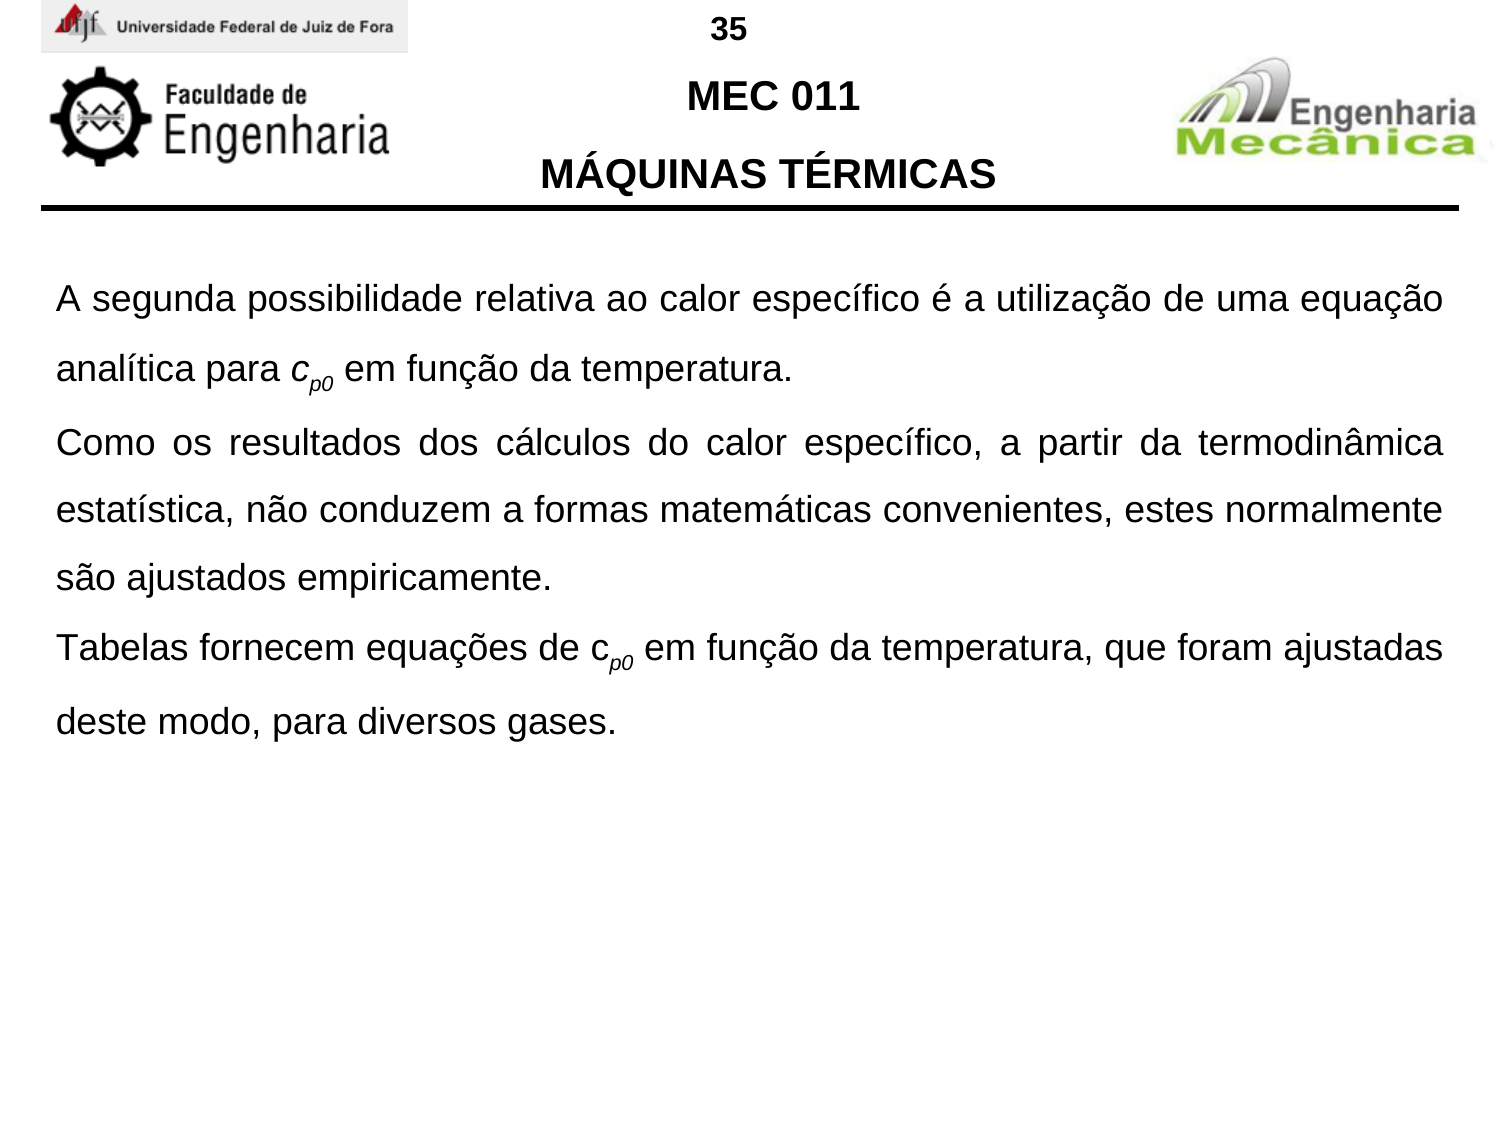

A segunda possibilidade relativa ao calor específico é a utilização de uma equação analítica para cp0 em função da temperatura.
Como os resultados dos cálculos do calor específico, a partir da termodinâmica estatística, não conduzem a formas matemáticas convenientes, estes normalmente são ajustados empiricamente.
Tabelas fornecem equações de cp0 em função da temperatura, que foram ajustadas deste modo, para diversos gases.